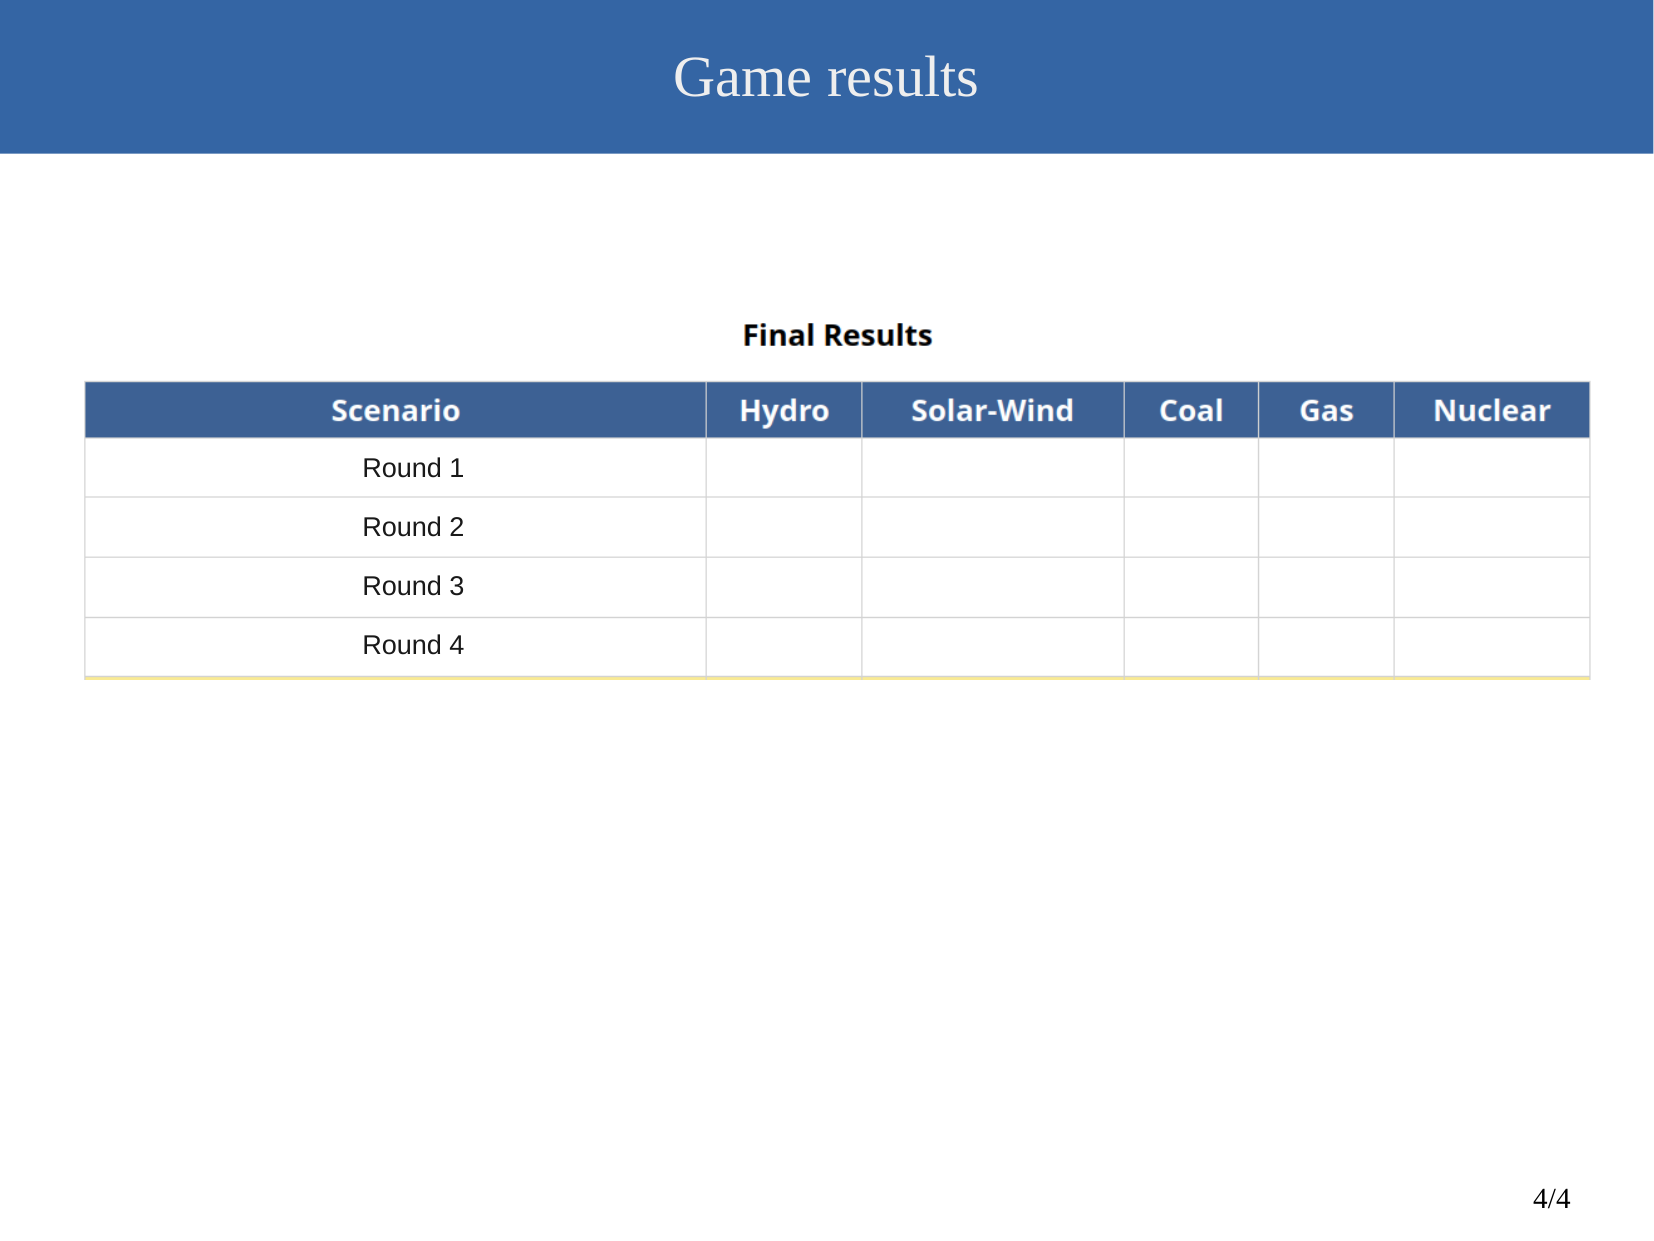

Game results
Round 1
Round 2
Round 3
Round 4
4